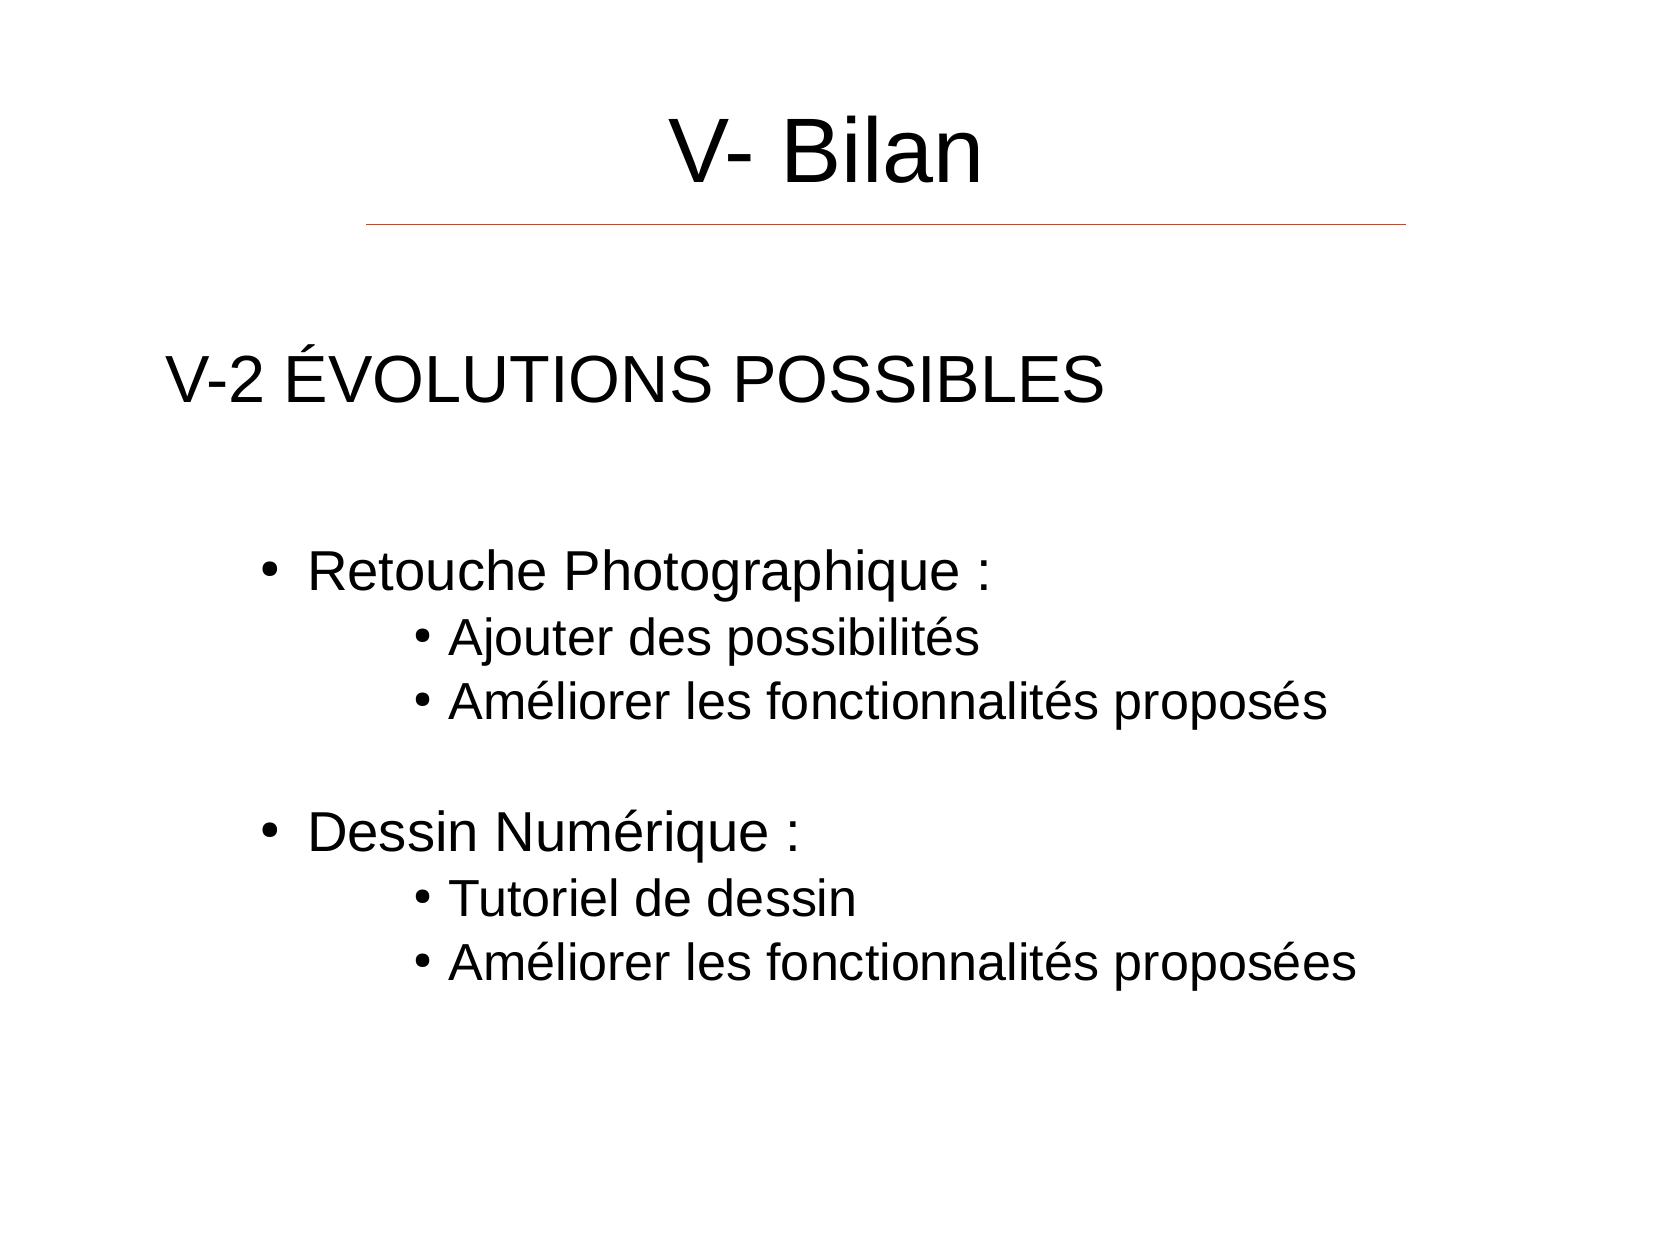

# V- Bilan
V-2 ÉVOLUTIONS POSSIBLES
Retouche Photographique :
Ajouter des possibilités
Améliorer les fonctionnalités proposés
Dessin Numérique :
Tutoriel de dessin
Améliorer les fonctionnalités proposées